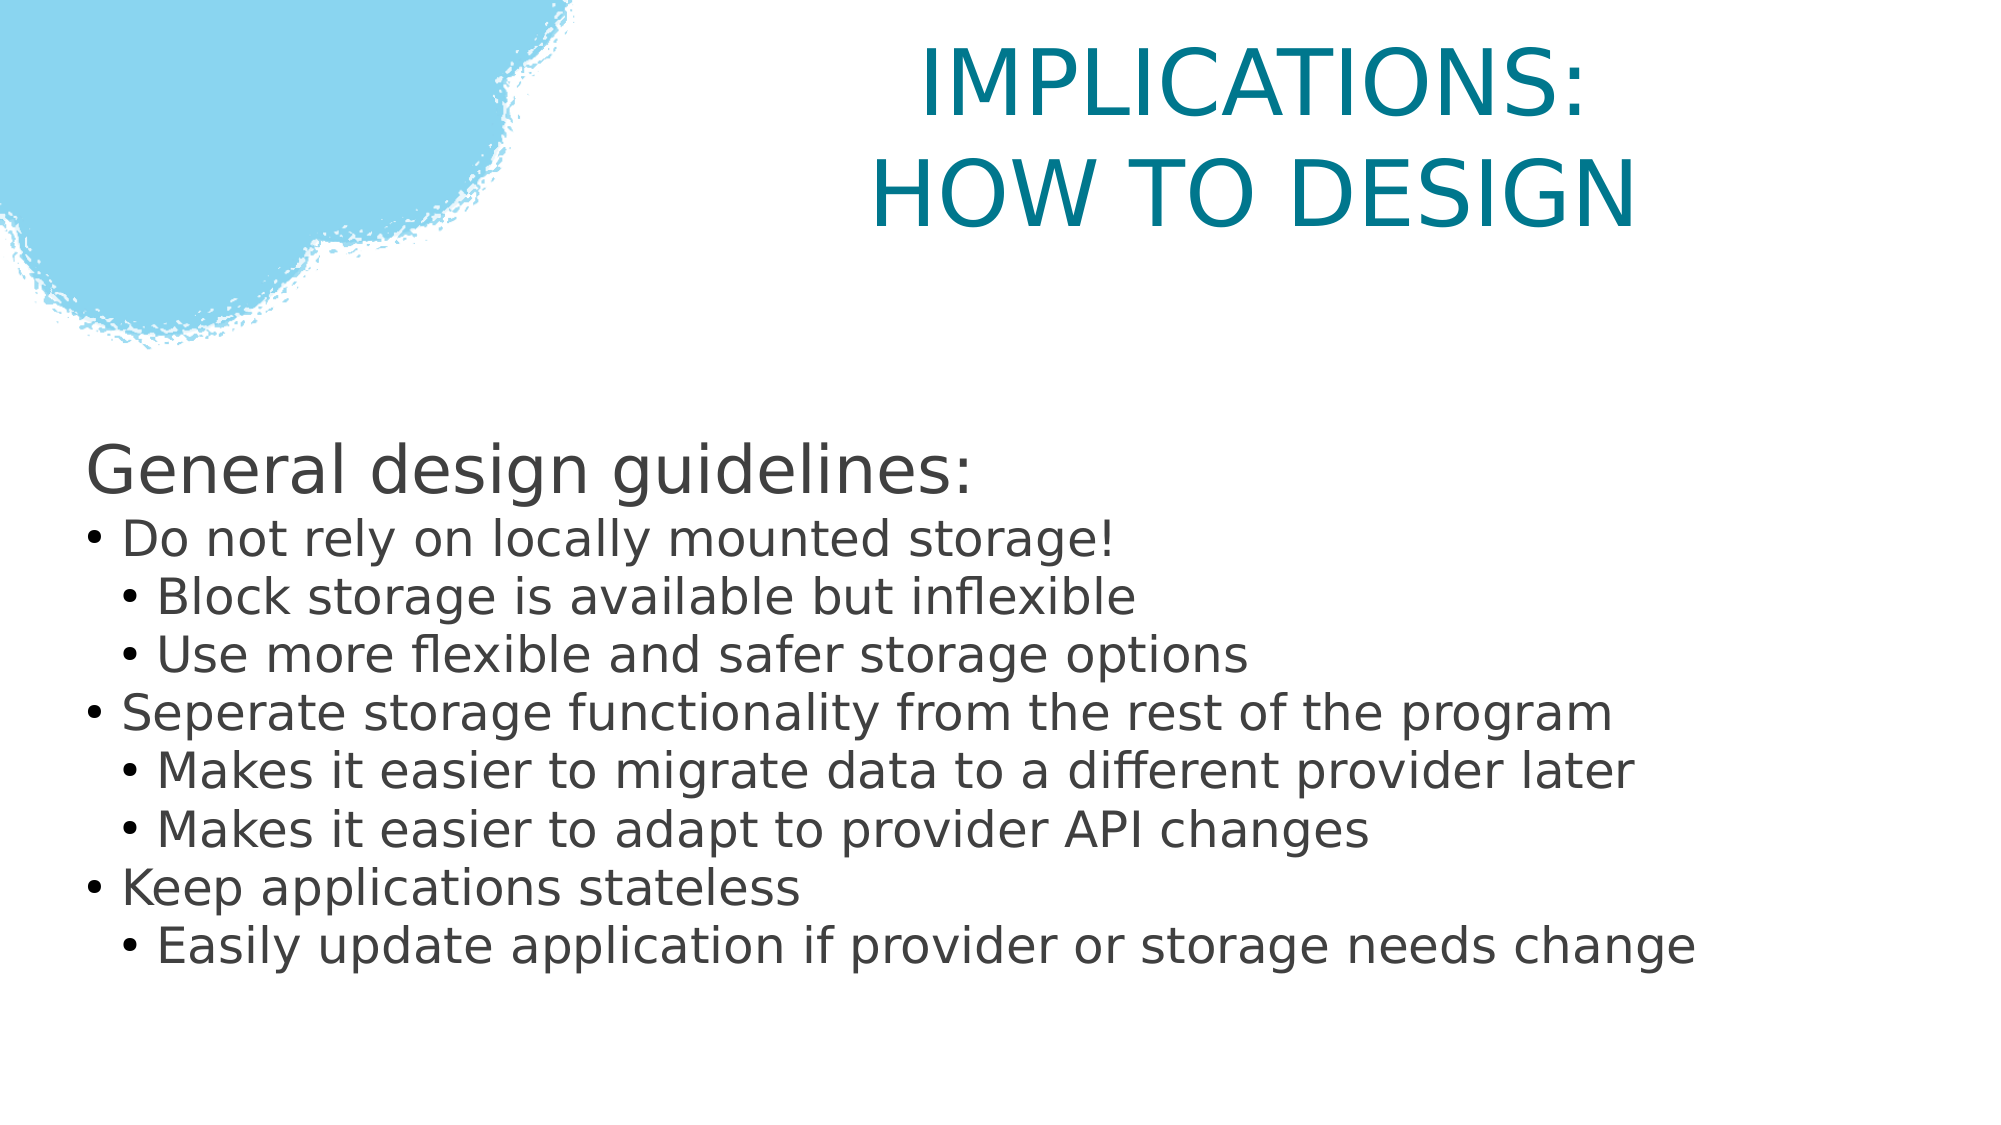

Implications:
How to design
General design guidelines:
Do not rely on locally mounted storage!
Block storage is available but inflexible
Use more flexible and safer storage options
Seperate storage functionality from the rest of the program
Makes it easier to migrate data to a different provider later
Makes it easier to adapt to provider API changes
Keep applications stateless
Easily update application if provider or storage needs change